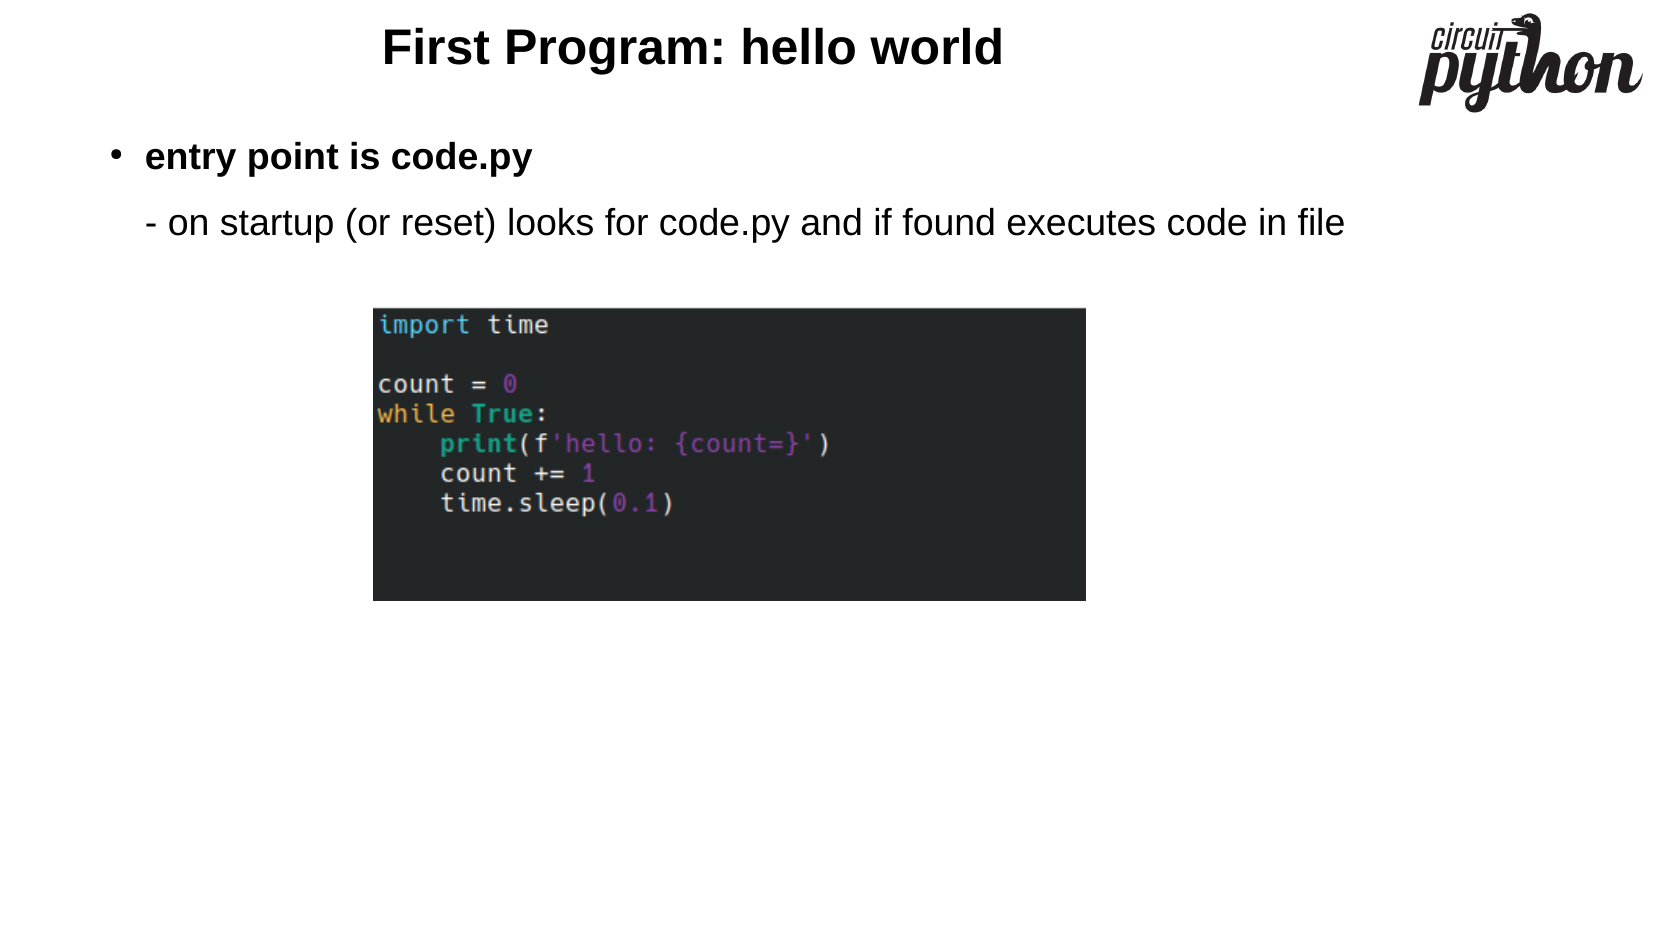

First Program: hello world
entry point is code.py
- on startup (or reset) looks for code.py and if found executes code in file